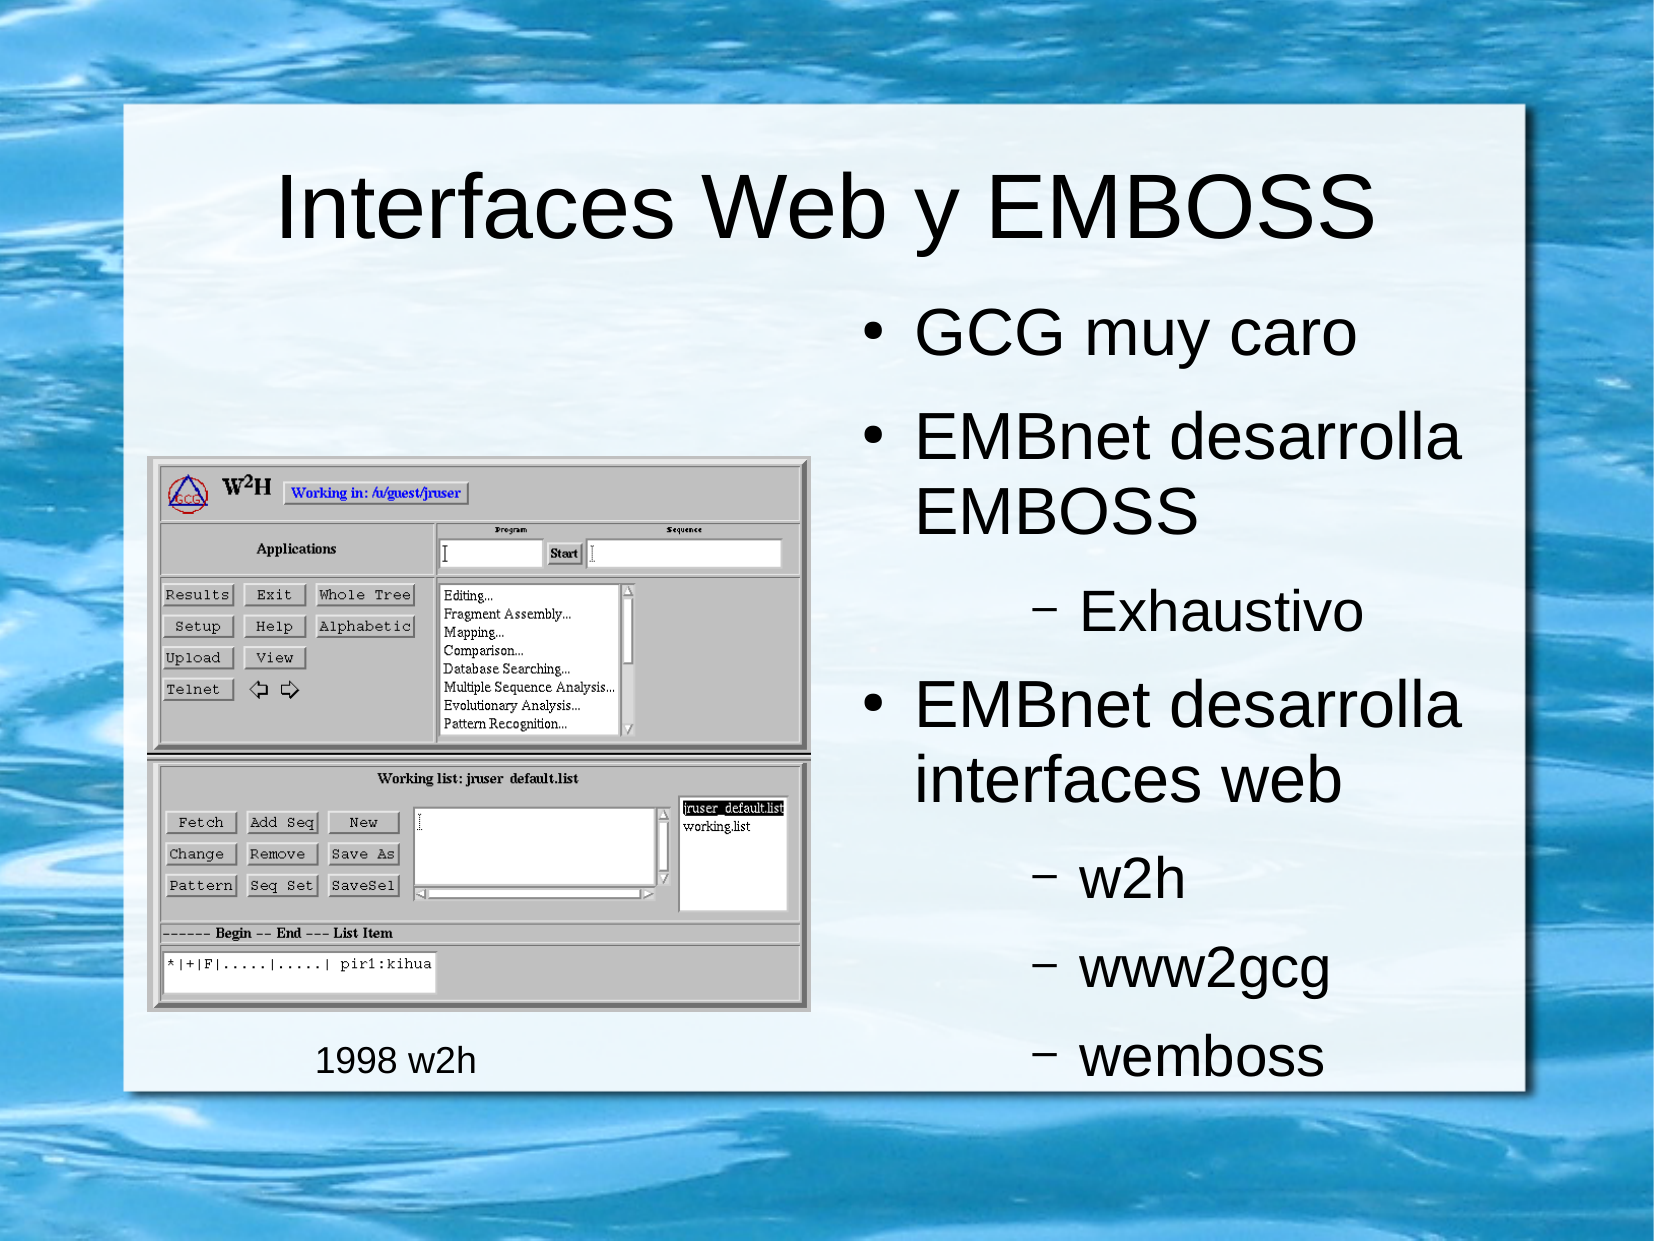

# Interfaces Web y EMBOSS
GCG muy caro
EMBnet desarrolla EMBOSS
Exhaustivo
EMBnet desarrolla interfaces web
w2h
www2gcg
wemboss
1998 w2h